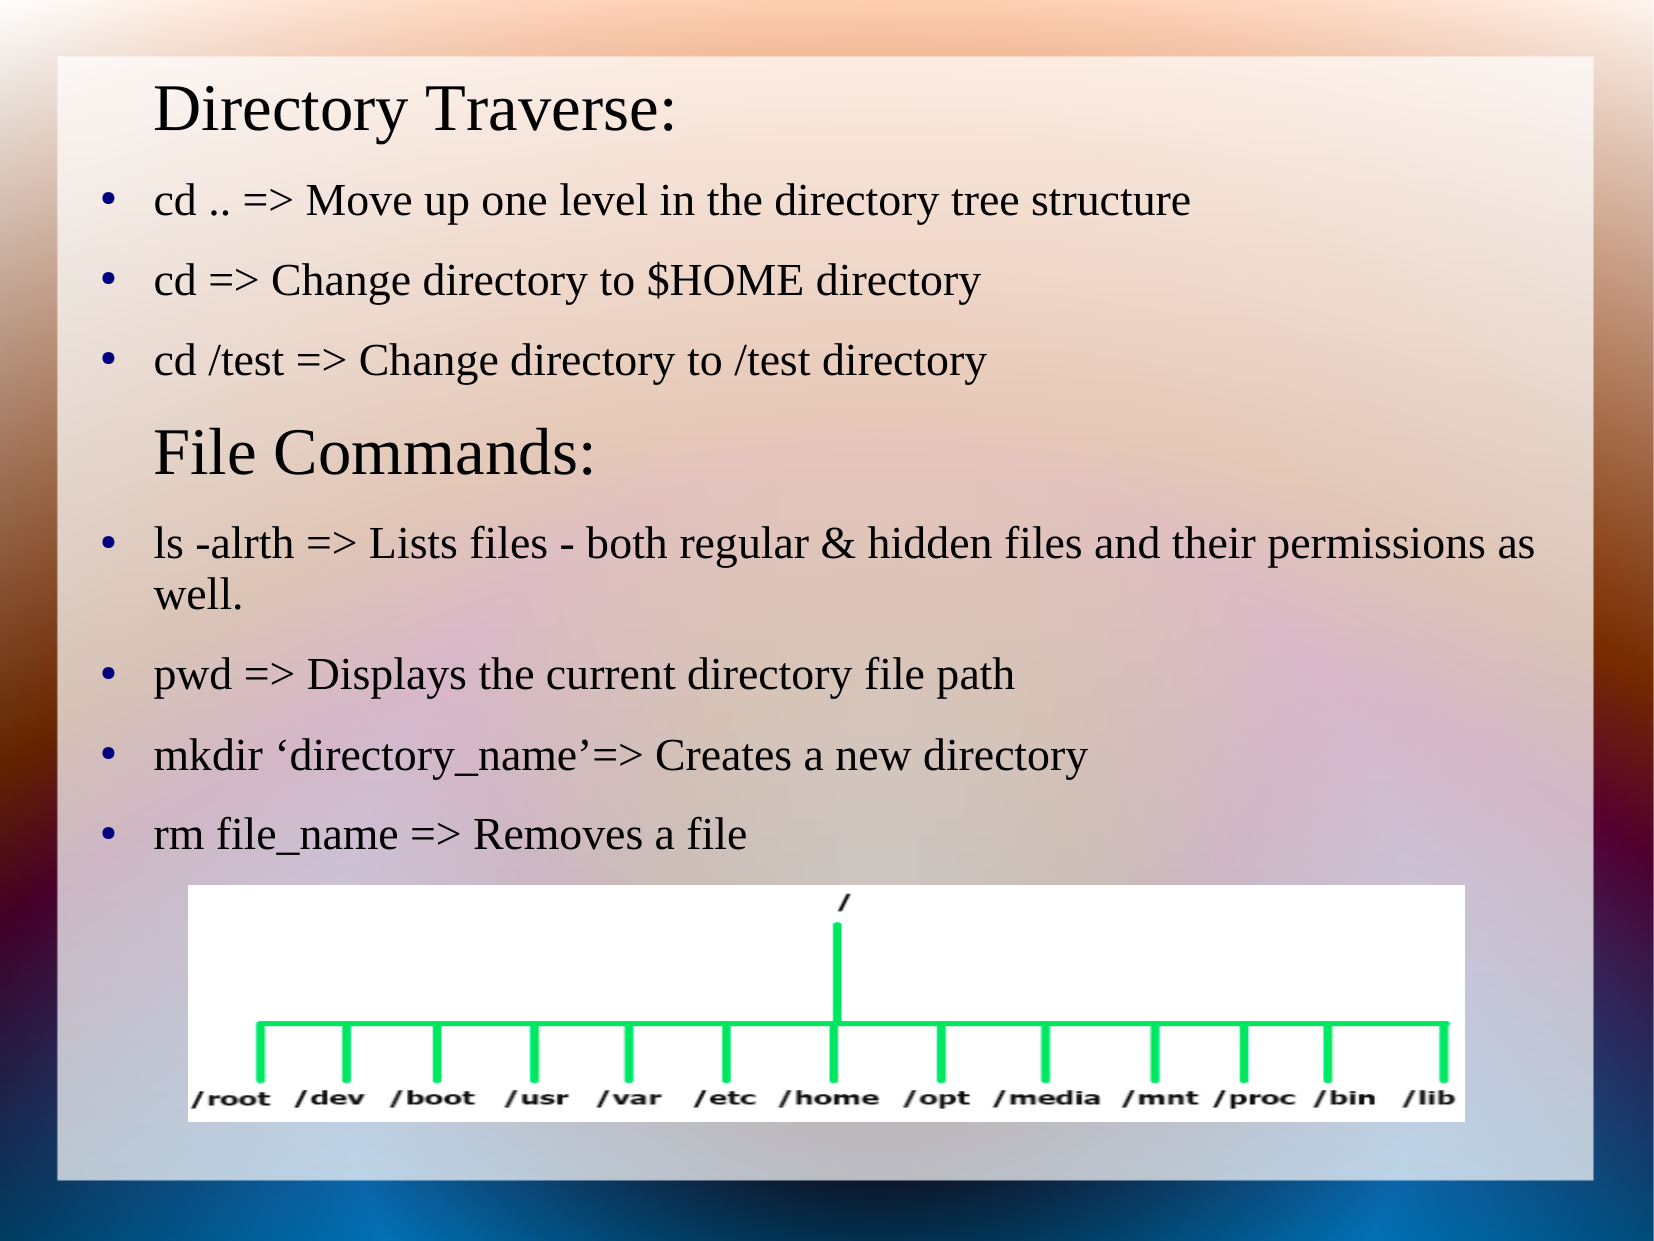

#
Directory Traverse:
cd .. => Move up one level in the directory tree structure
cd => Change directory to $HOME directory
cd /test => Change directory to /test directory
File Commands:
ls -alrth => Lists files - both regular & hidden files and their permissions as well.
pwd => Displays the current directory file path
mkdir ‘directory_name’=> Creates a new directory
rm file_name => Removes a file